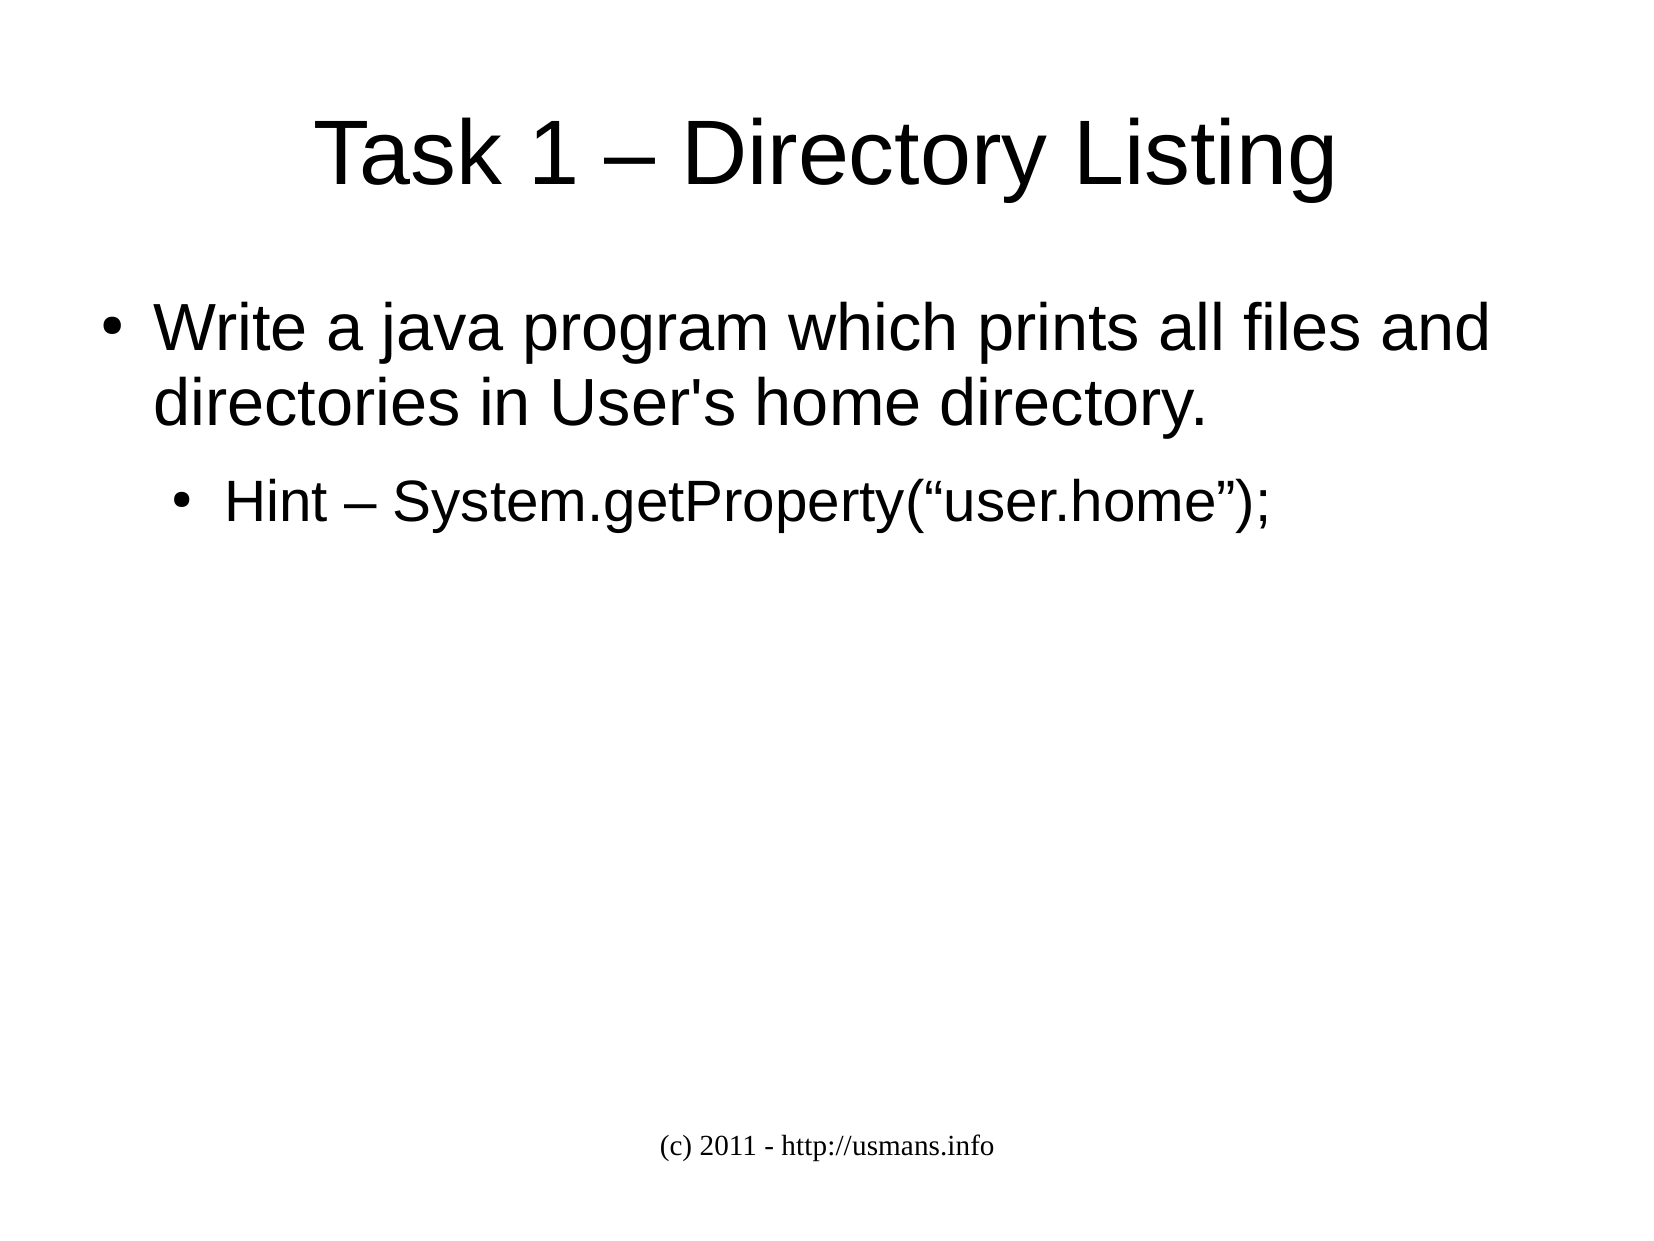

# Task 1 – Directory Listing
Write a java program which prints all files and directories in User's home directory.
Hint – System.getProperty(“user.home”);
(c) 2011 - http://usmans.info